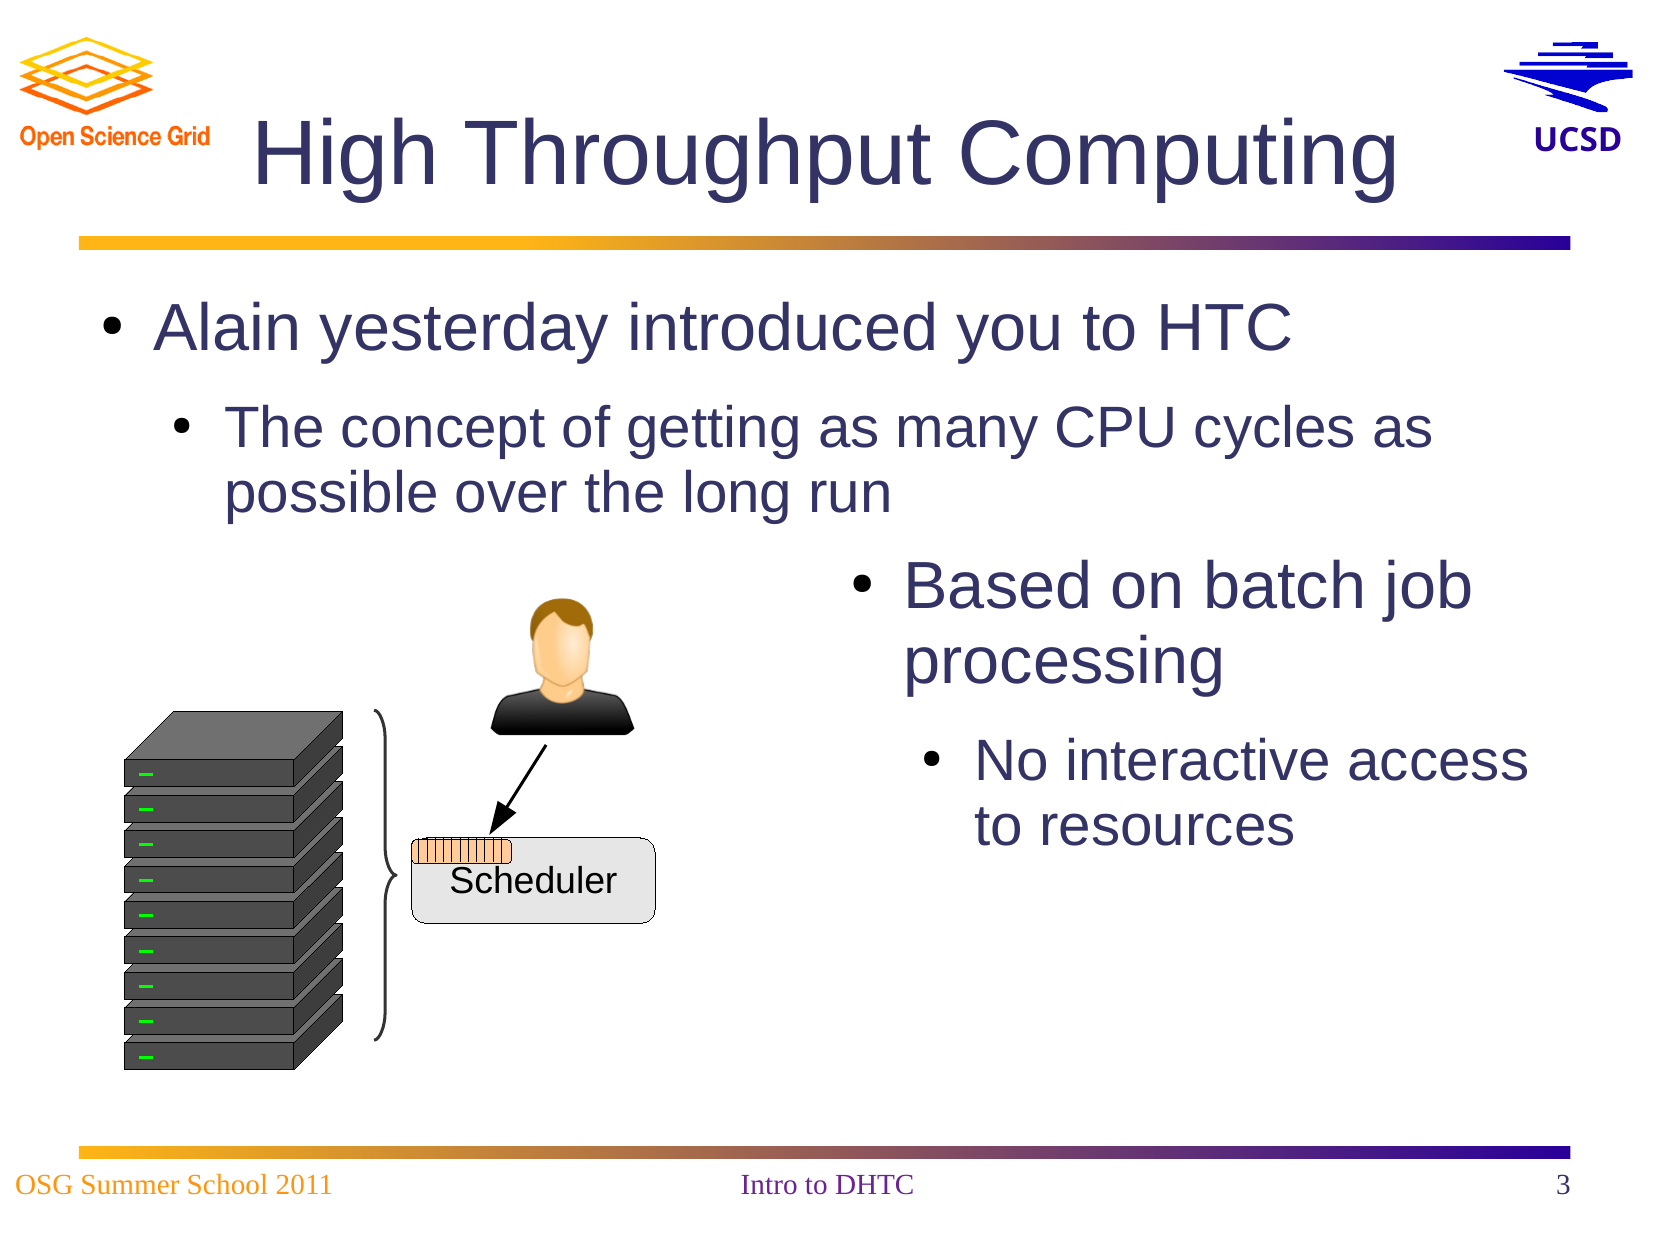

# High Throughput Computing
Alain yesterday introduced you to HTC
The concept of getting as many CPU cycles as possible over the long run
Based on batch job processing
No interactive access to resources
Scheduler
OSG Summer School 2011
Intro to DHTC
3